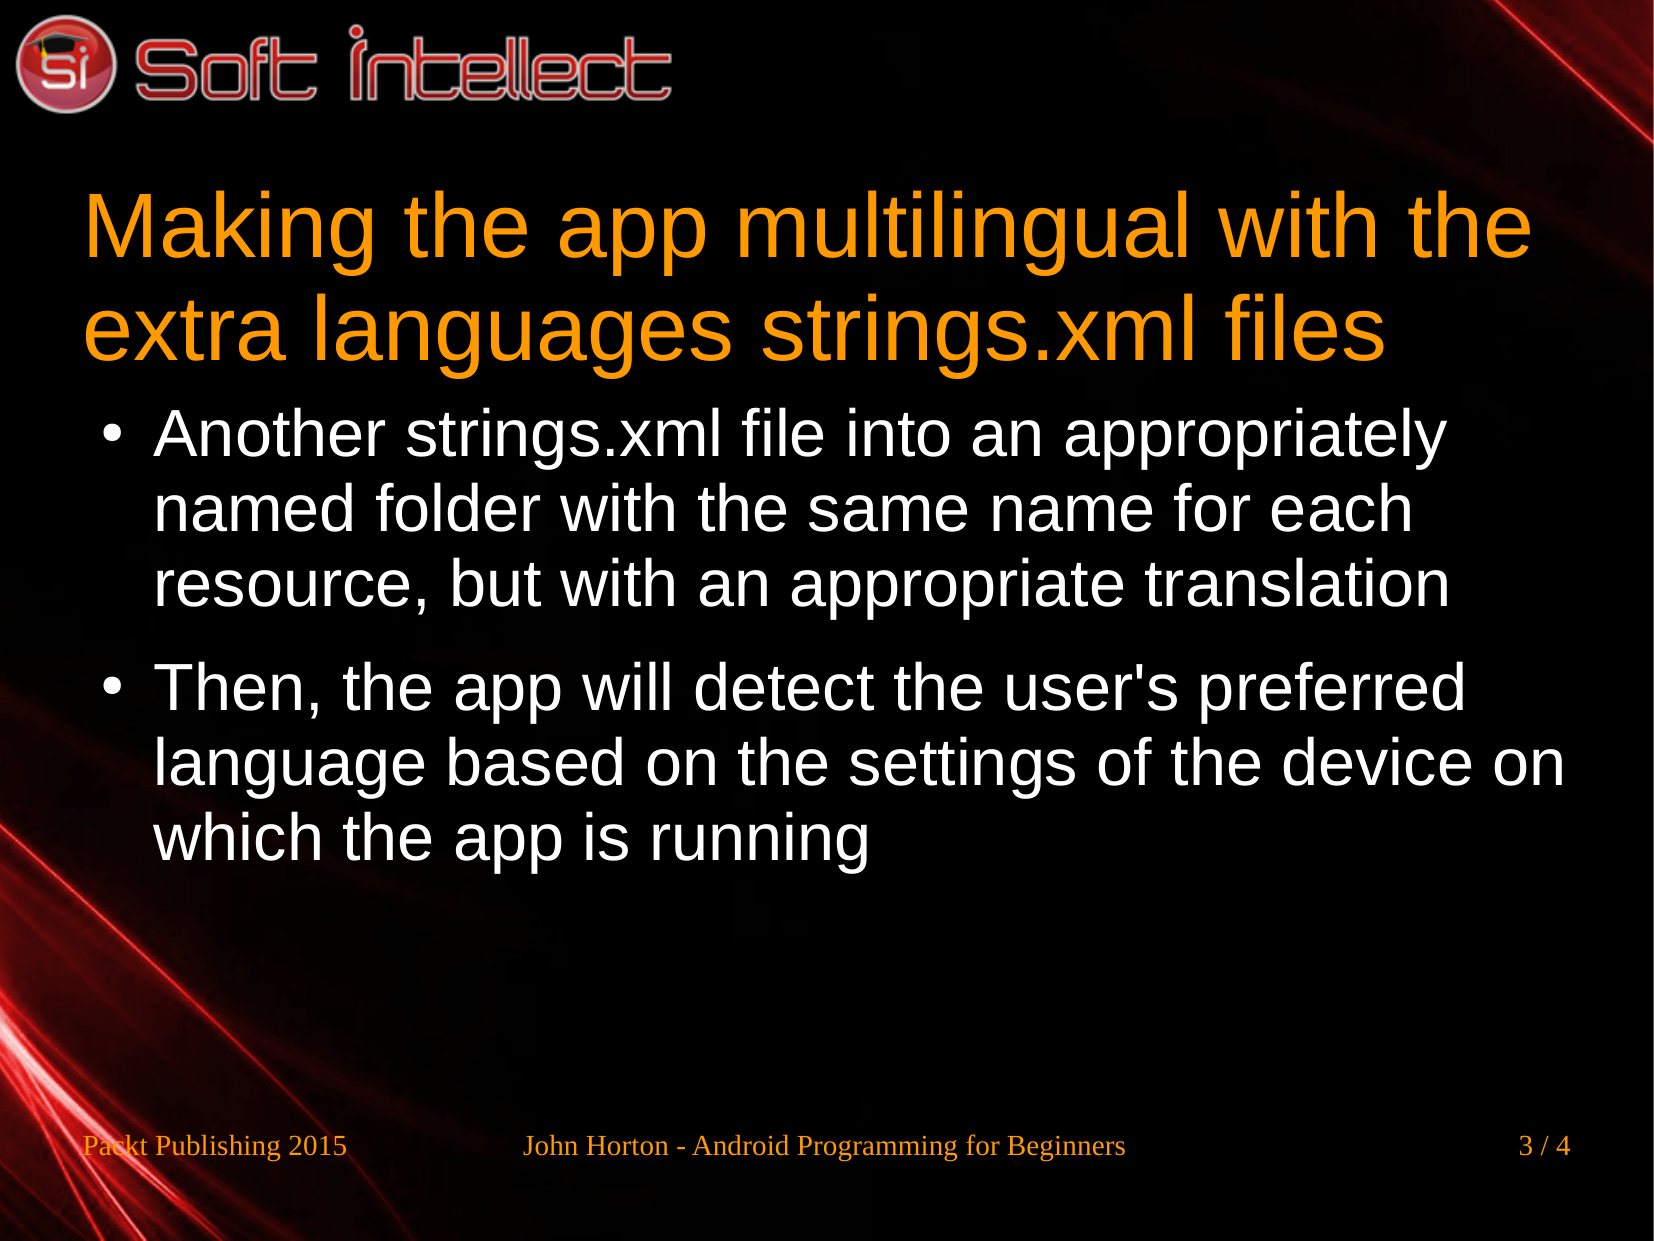

# Making the app multilingual with the extra languages strings.xml files
Another strings.xml file into an appropriately named folder with the same name for each resource, but with an appropriate translation
Then, the app will detect the user's preferred language based on the settings of the device on which the app is running
Packt Publishing 2015
John Horton - Android Programming for Beginners
3